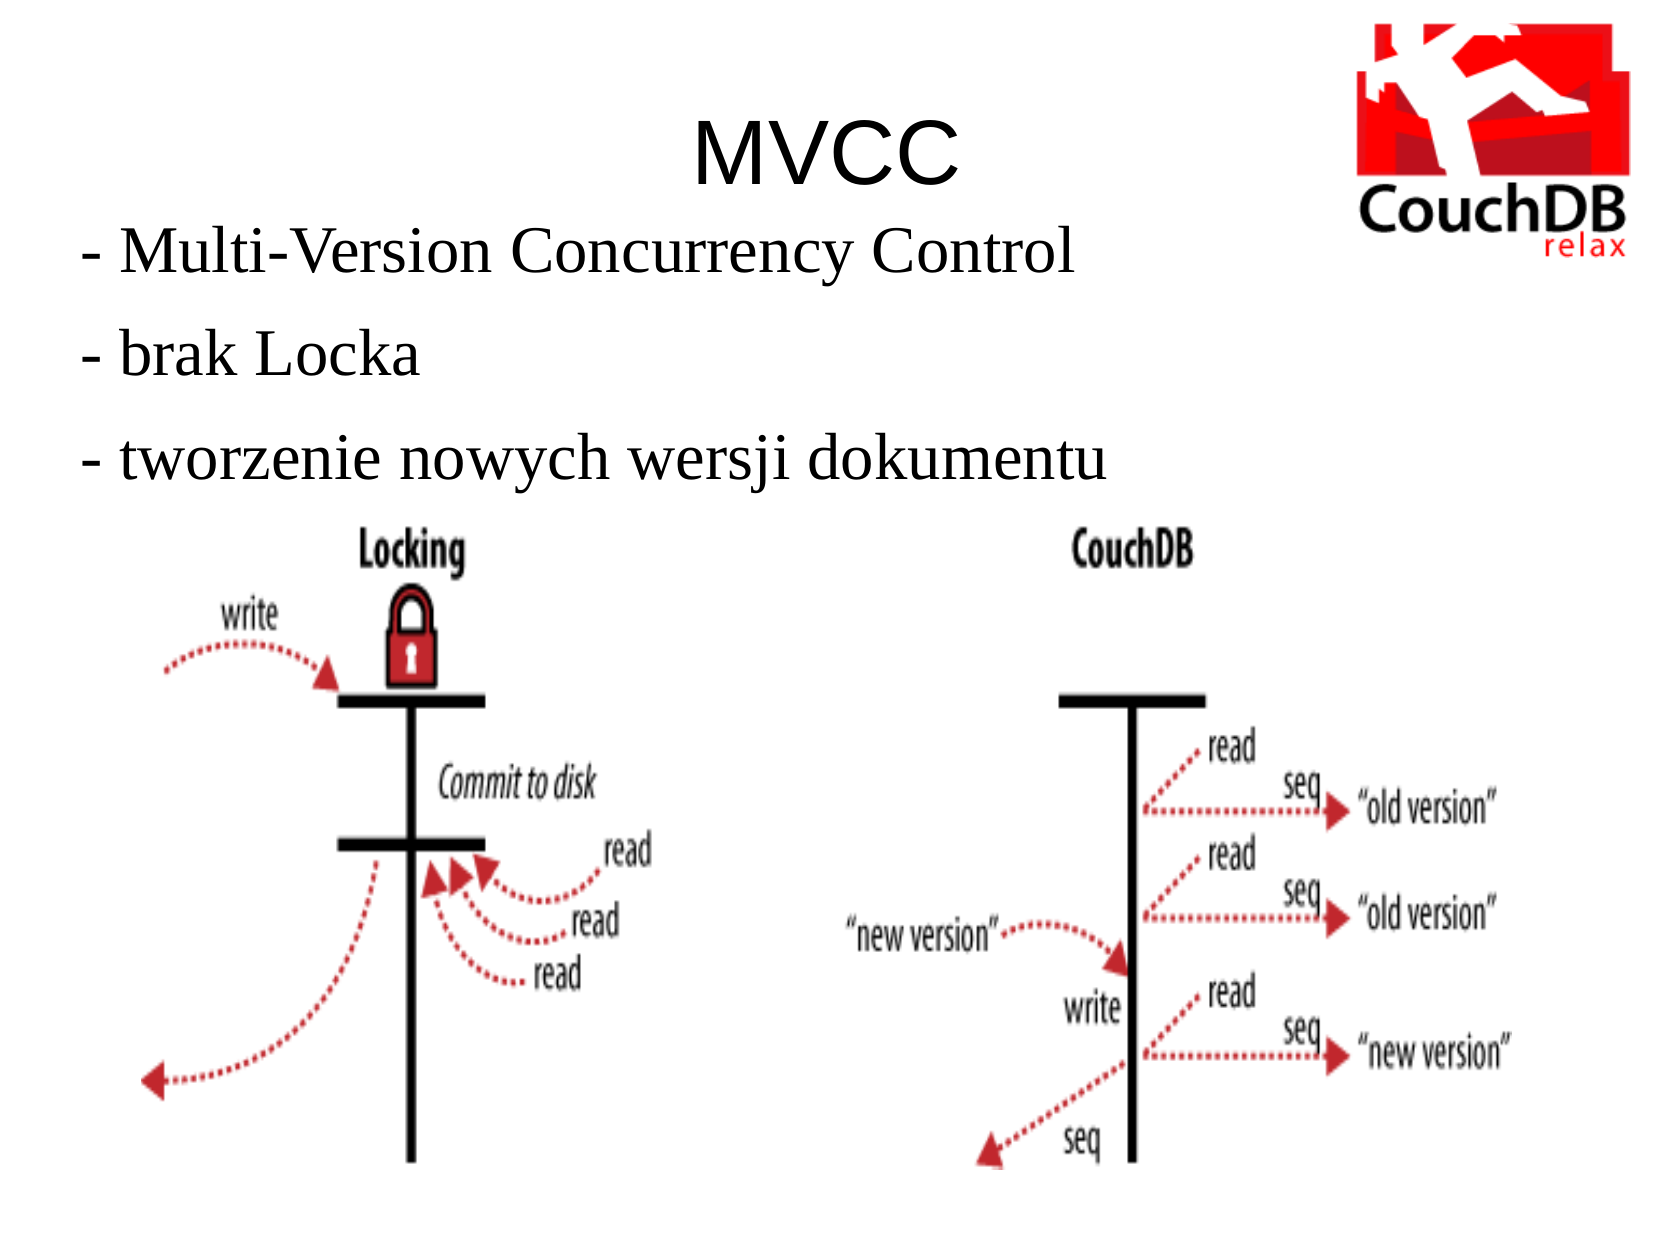

# MVCC
- Multi-Version Concurrency Control
- brak Locka
- tworzenie nowych wersji dokumentu